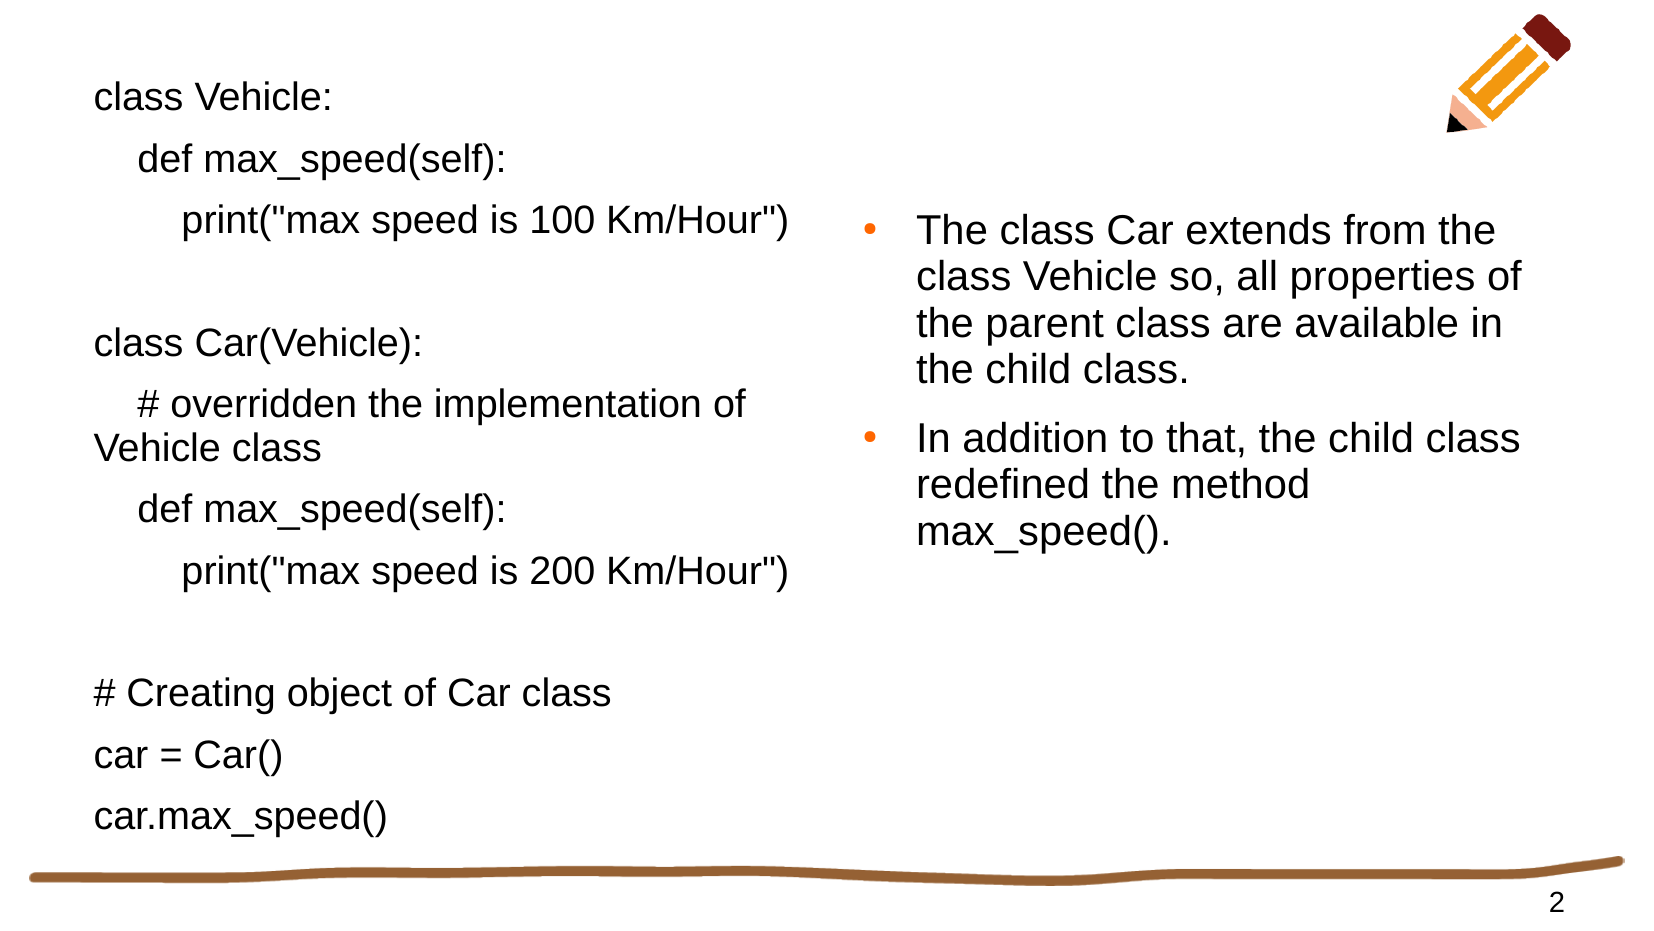

# class Vehicle:
 def max_speed(self):
 print("max speed is 100 Km/Hour")
class Car(Vehicle):
 # overridden the implementation of Vehicle class
 def max_speed(self):
 print("max speed is 200 Km/Hour")
# Creating object of Car class
car = Car()
car.max_speed()
The class Car extends from the class Vehicle so, all properties of the parent class are available in the child class.
In addition to that, the child class redefined the method max_speed().
2